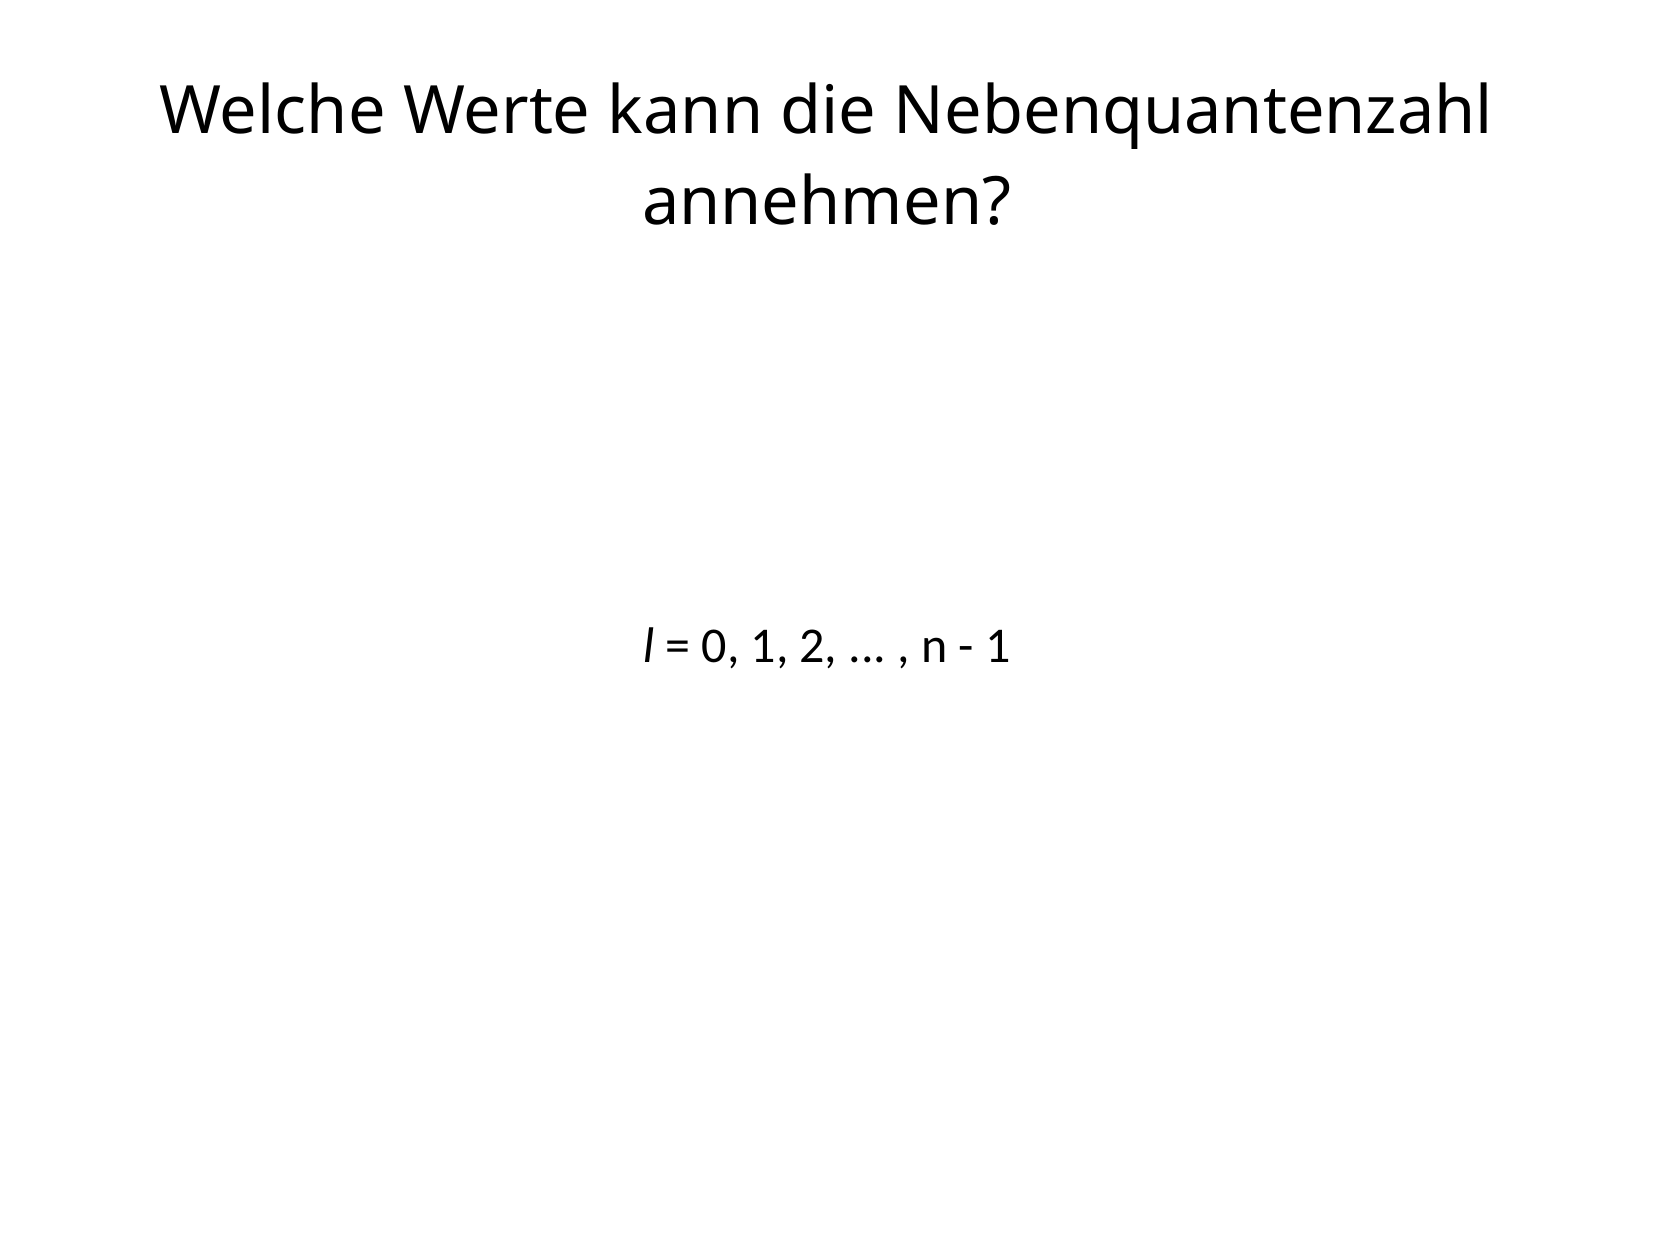

# Welche Werte kann die Nebenquantenzahl annehmen?
l = 0, 1, 2, ... , n - 1